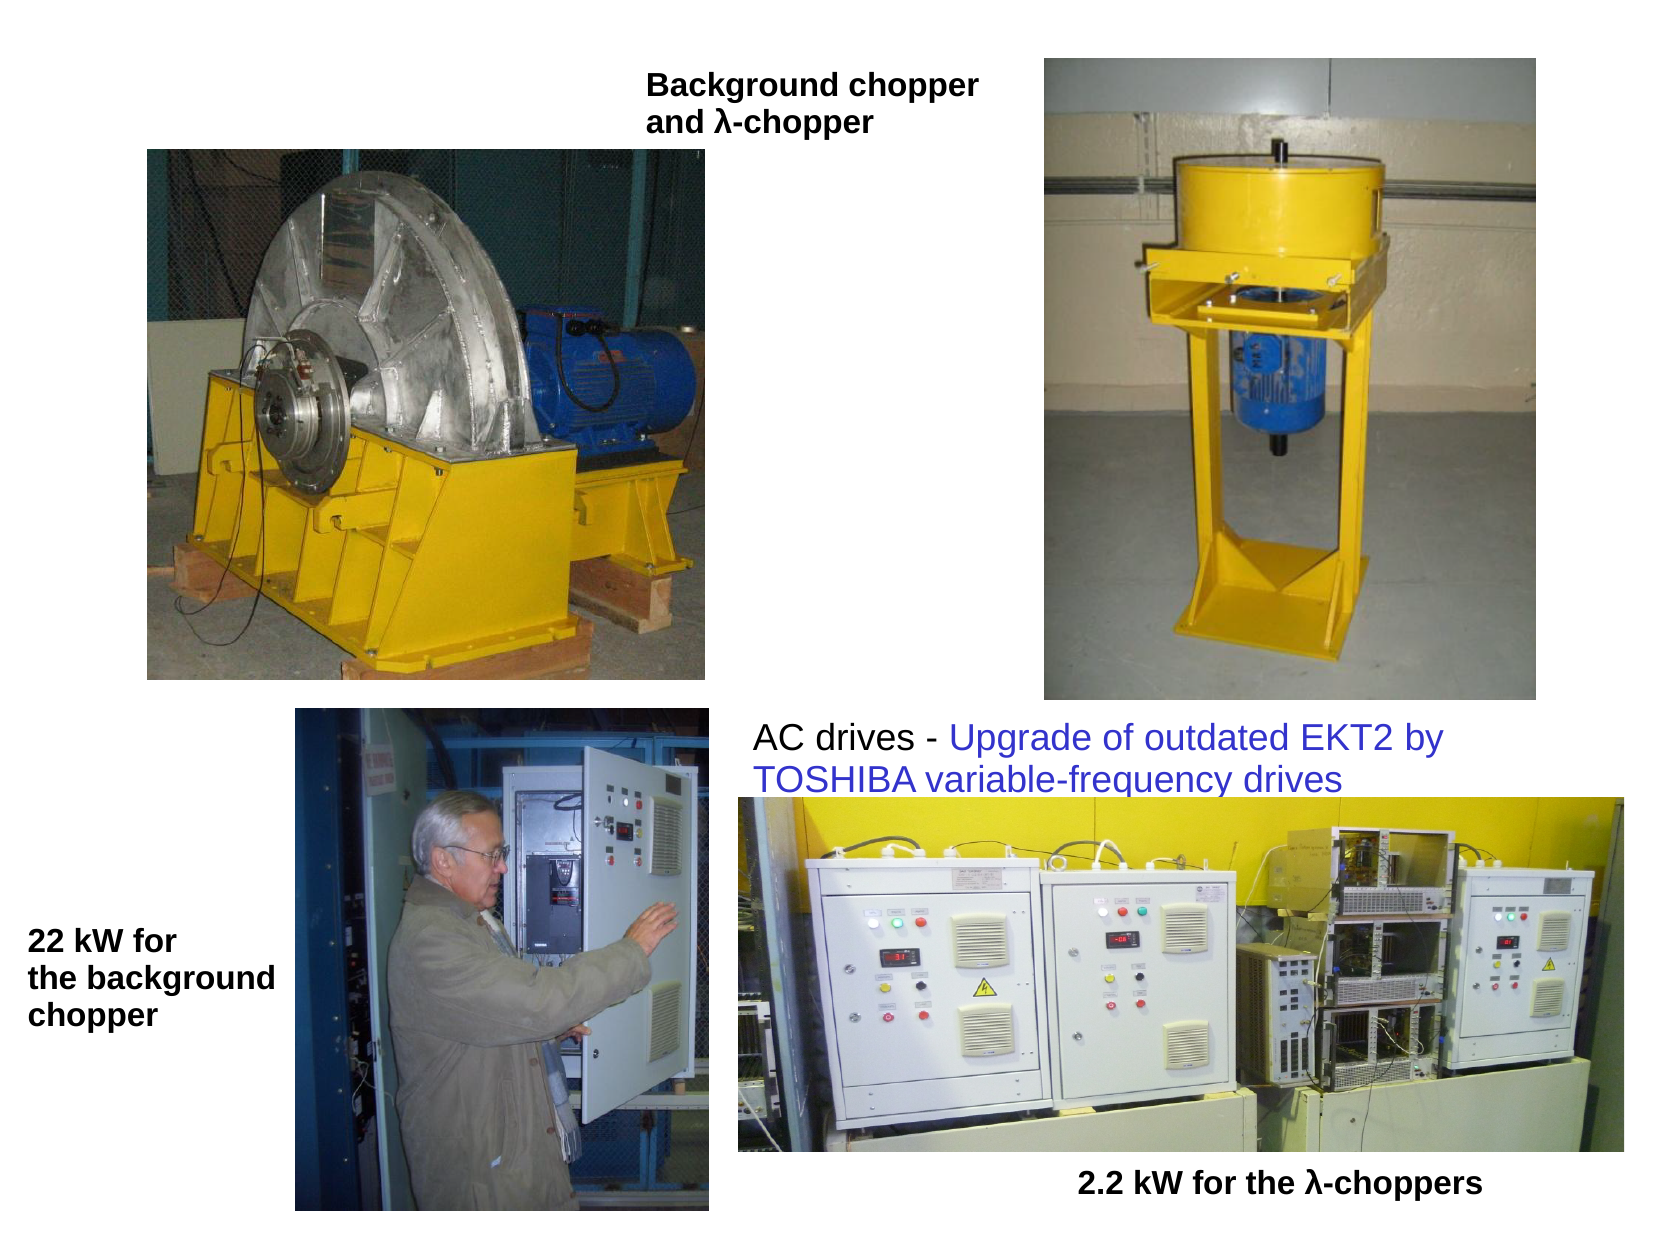

Background chopper
and λ-chopper
AC drives - Upgrade of outdated EKT2 by TOSHIBA variable-frequency drives
22 kW for
the background
chopper
2.2 kW for the λ-choppers